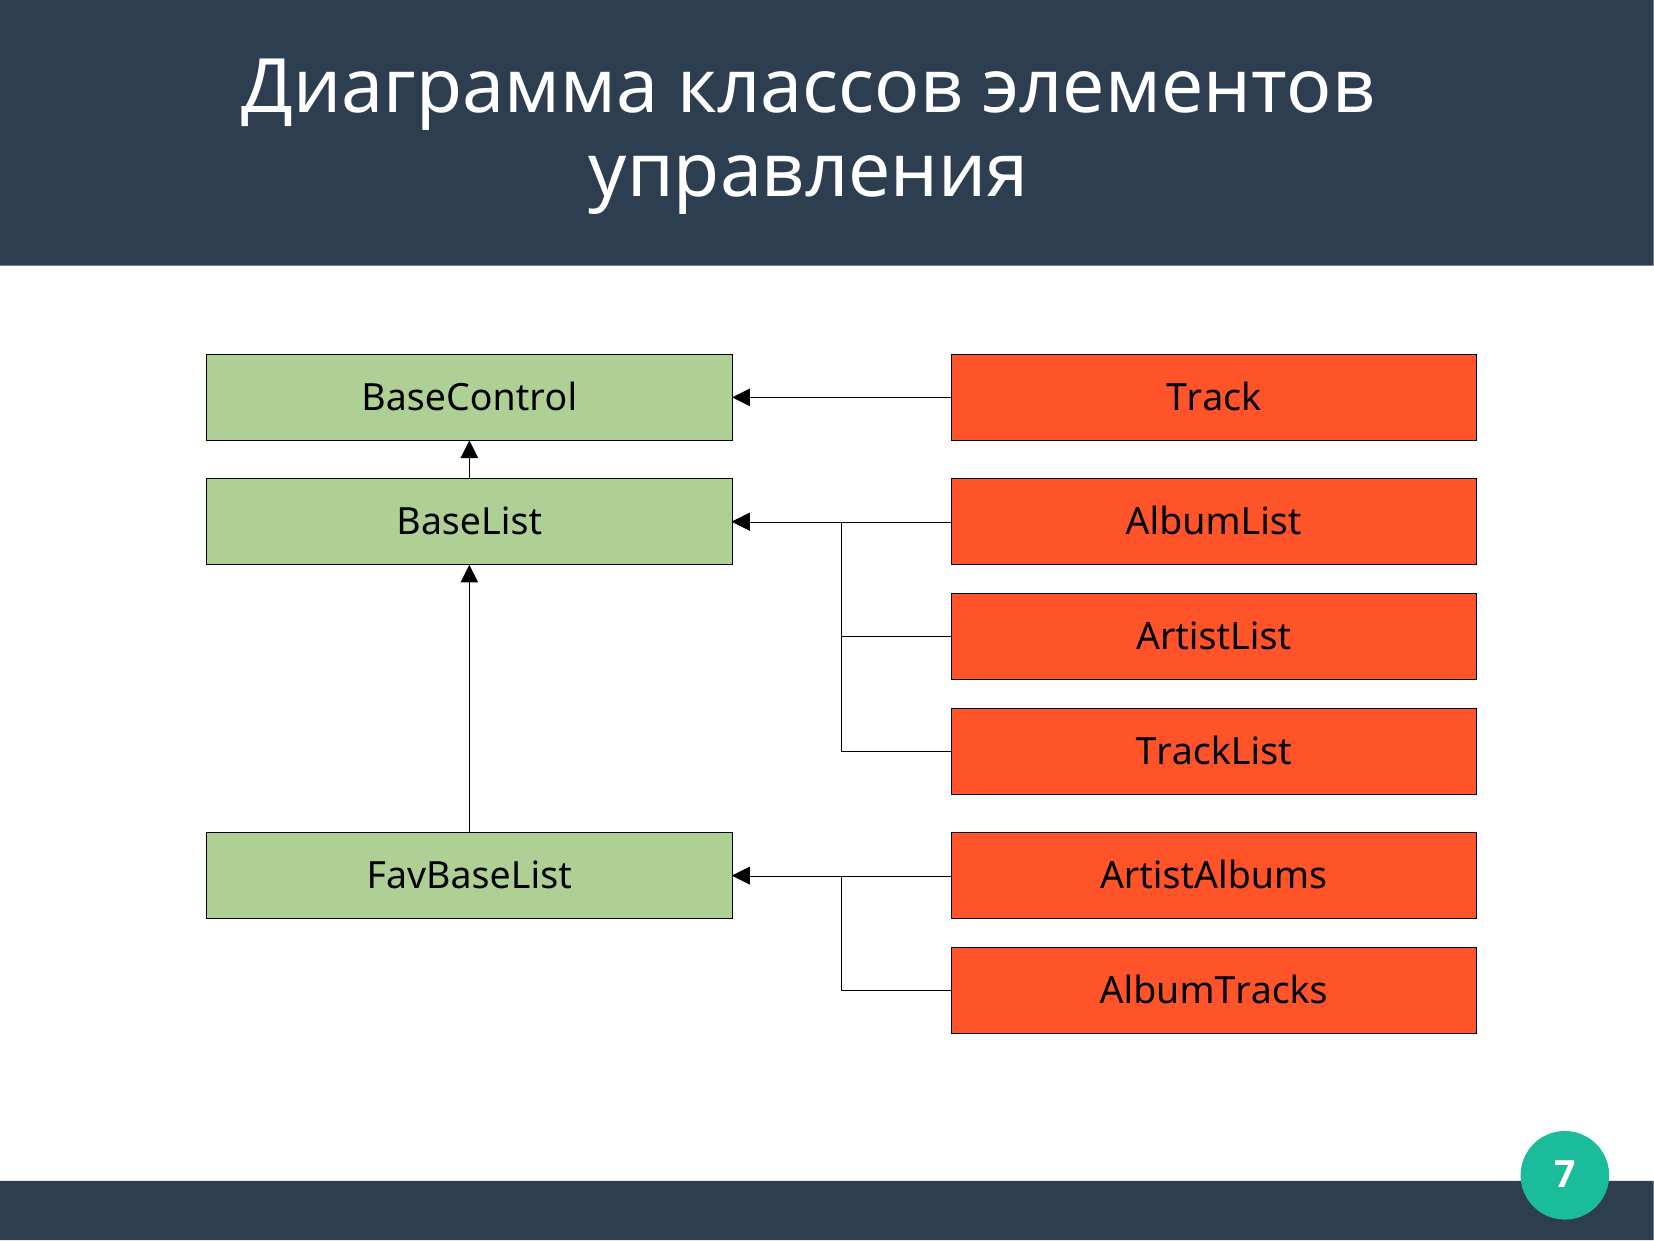

# Диаграмма классов элементов управления
BaseControl
Track
BaseList
AlbumList
ArtistList
TrackList
FavBaseList
ArtistAlbums
AlbumTracks
7